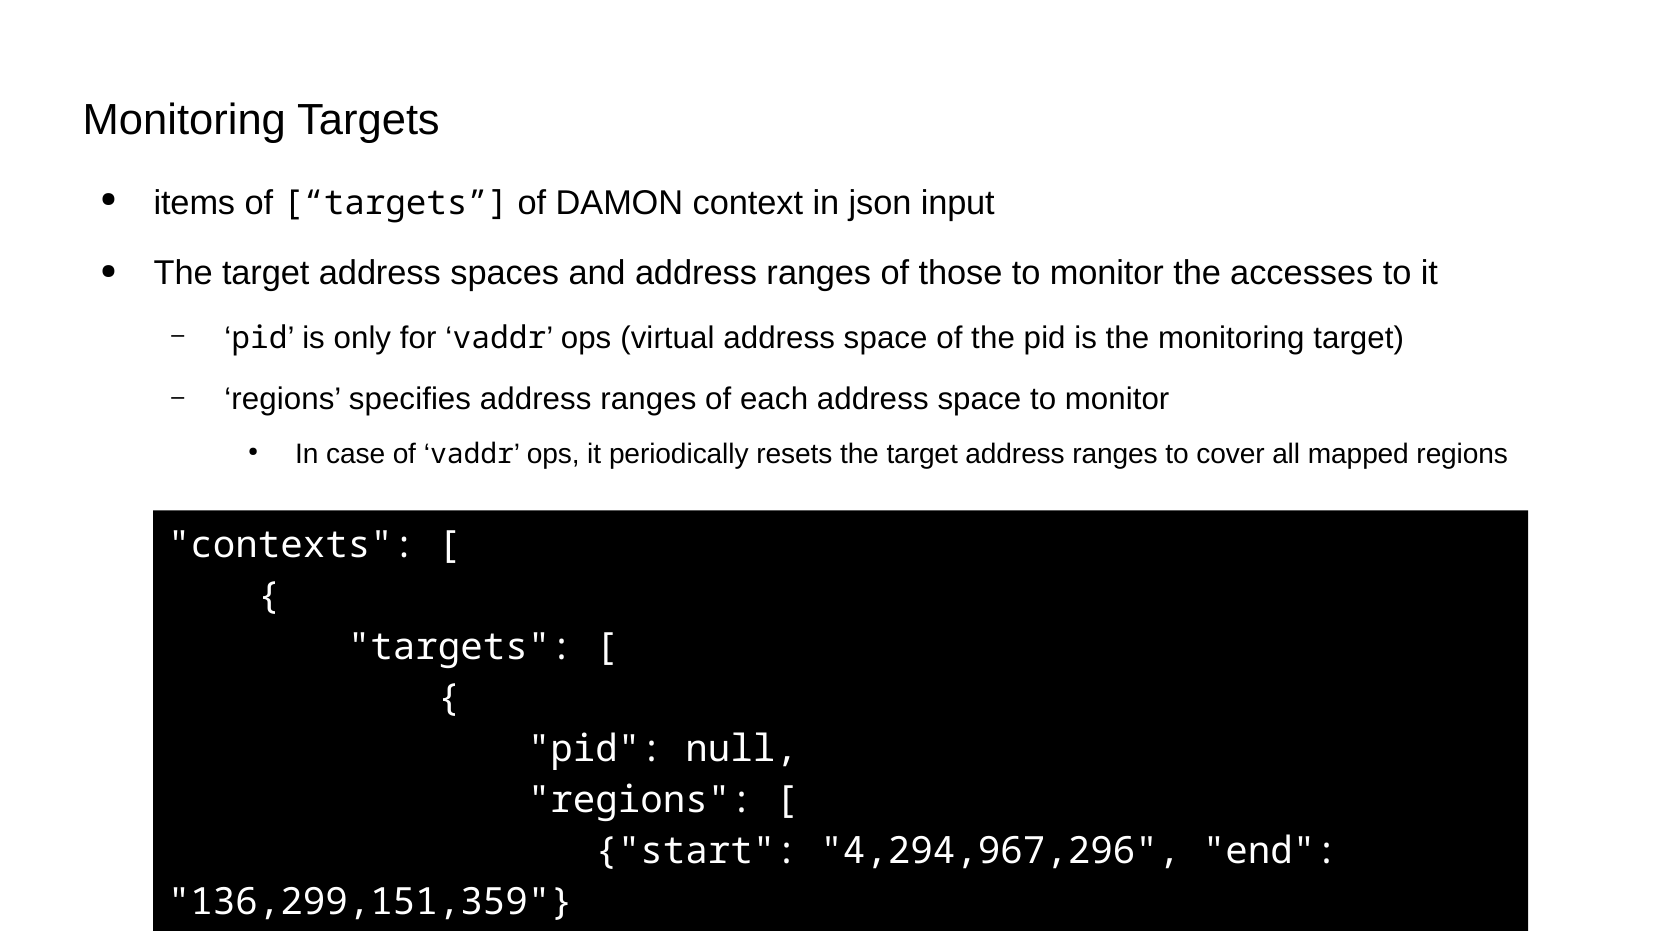

# Monitoring Targets
items of [“targets”] of DAMON context in json input
The target address spaces and address ranges of those to monitor the accesses to it
‘pid’ is only for ‘vaddr’ ops (virtual address space of the pid is the monitoring target)
‘regions’ specifies address ranges of each address space to monitor
In case of ‘vaddr’ ops, it periodically resets the target address ranges to cover all mapped regions
"contexts": [
 {
 "targets": [
 {
 "pid": null,
 "regions": [
 {"start": "4,294,967,296", "end": "136,299,151,359"}
 ]
 }
 ],